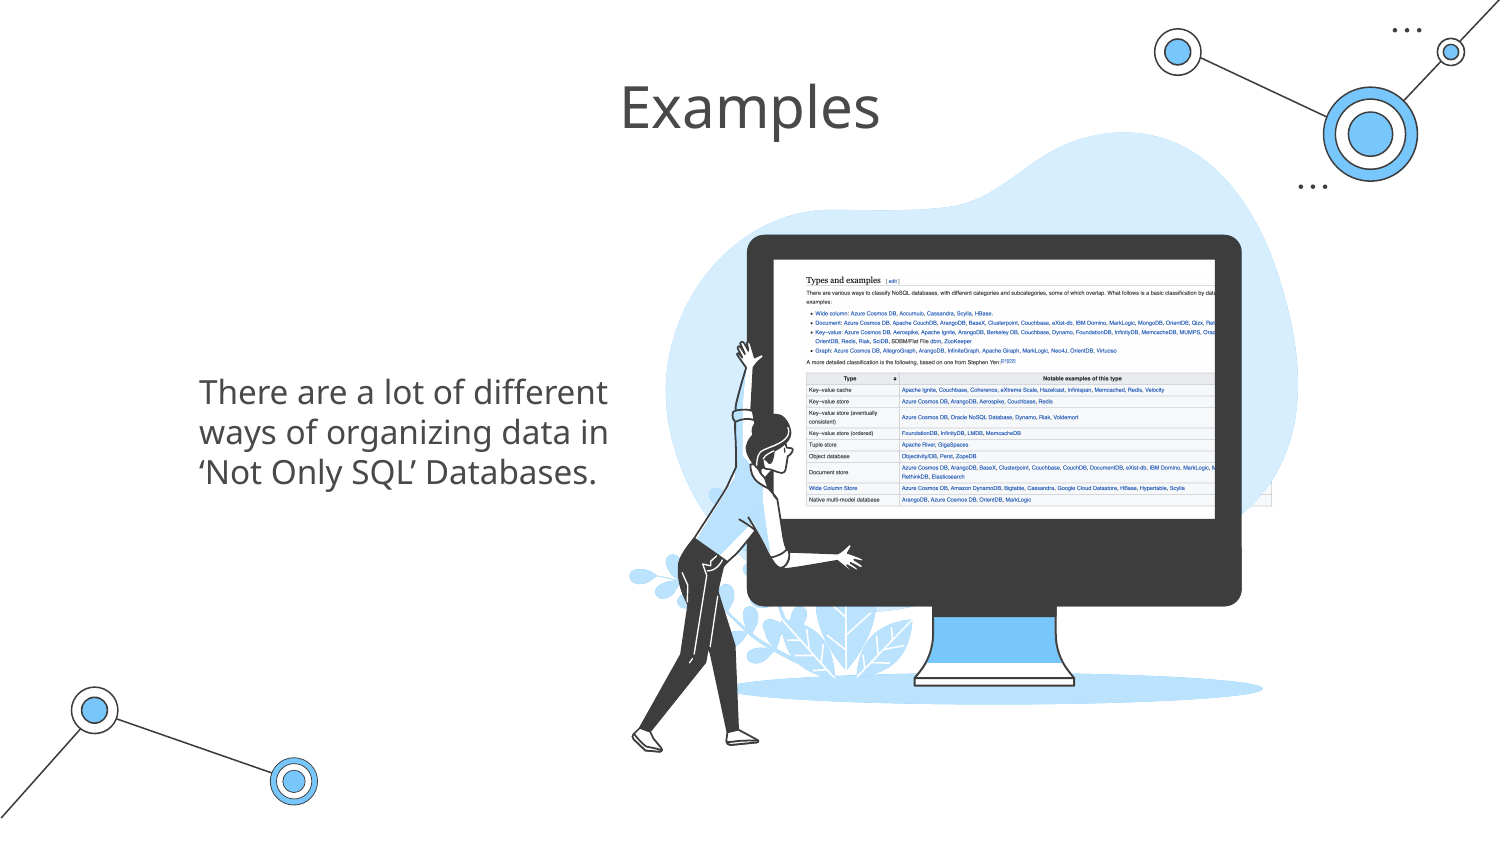

Examples
# There are a lot of different ways of organizing data in ‘Not Only SQL’ Databases.